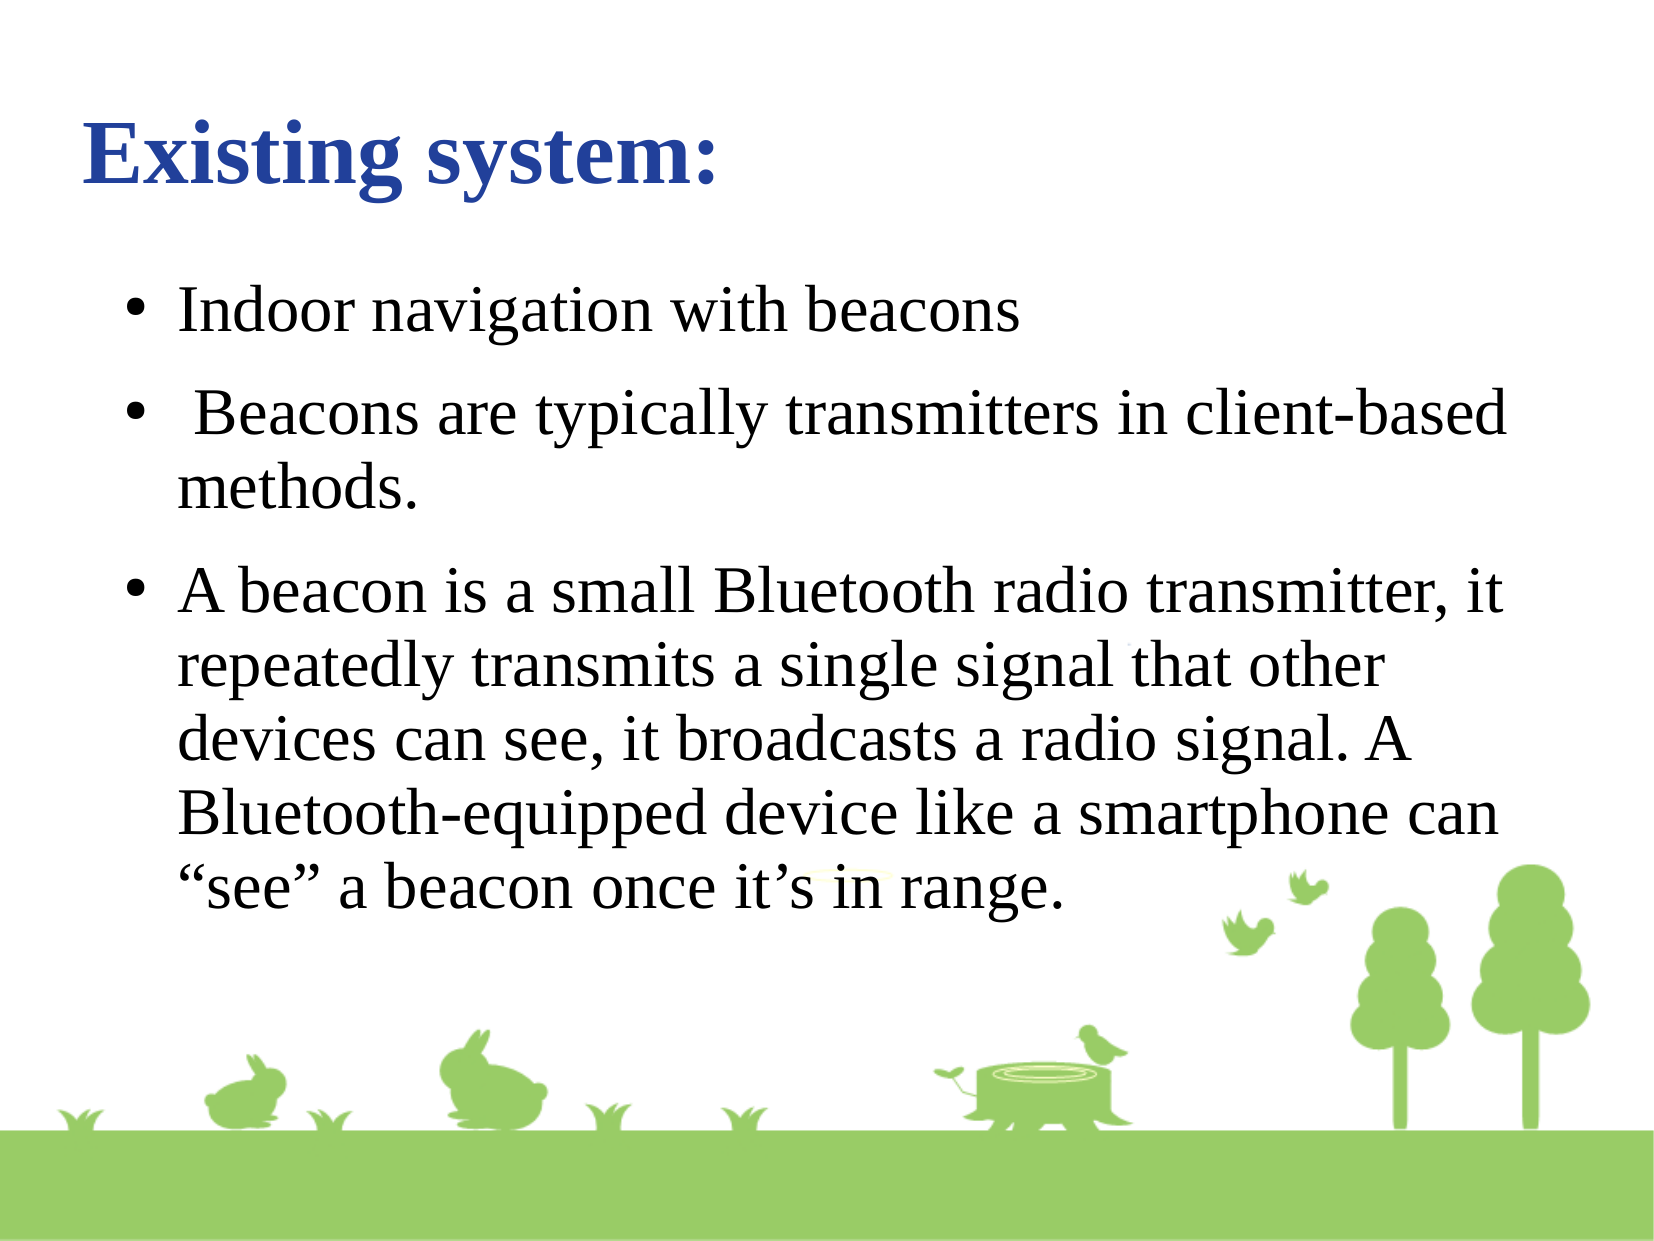

# Existing system:
Indoor navigation with beacons
 Beacons are typically transmitters in client-based methods.
A beacon is a small Bluetooth radio transmitter, it repeatedly transmits a single signal that other devices can see, it broadcasts a radio signal. A Bluetooth-equipped device like a smartphone can “see” a beacon once it’s in range.